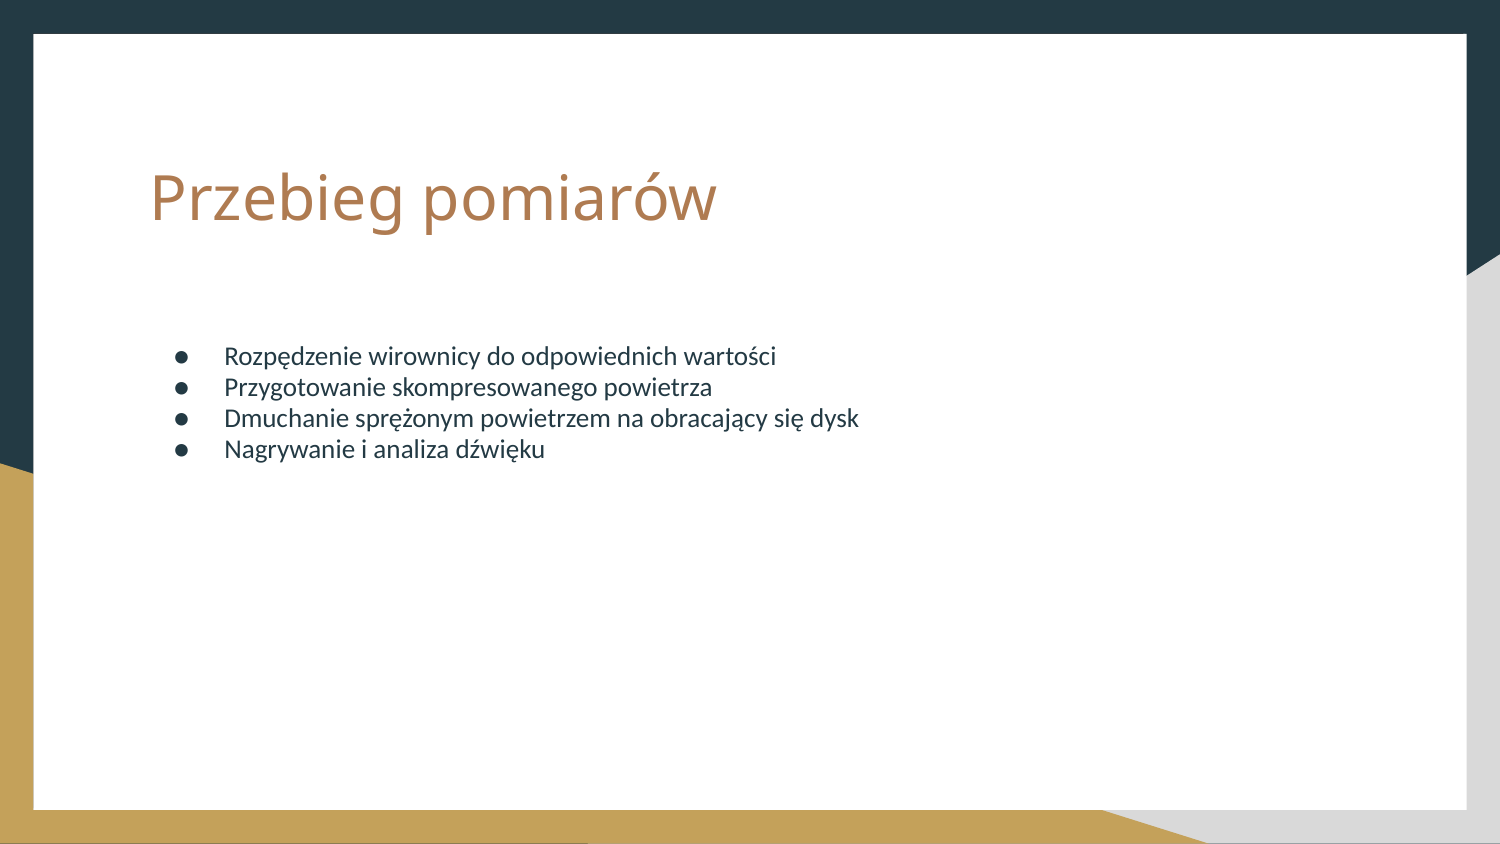

# Przebieg pomiarów
Rozpędzenie wirownicy do odpowiednich wartości
Przygotowanie skompresowanego powietrza
Dmuchanie sprężonym powietrzem na obracający się dysk
Nagrywanie i analiza dźwięku